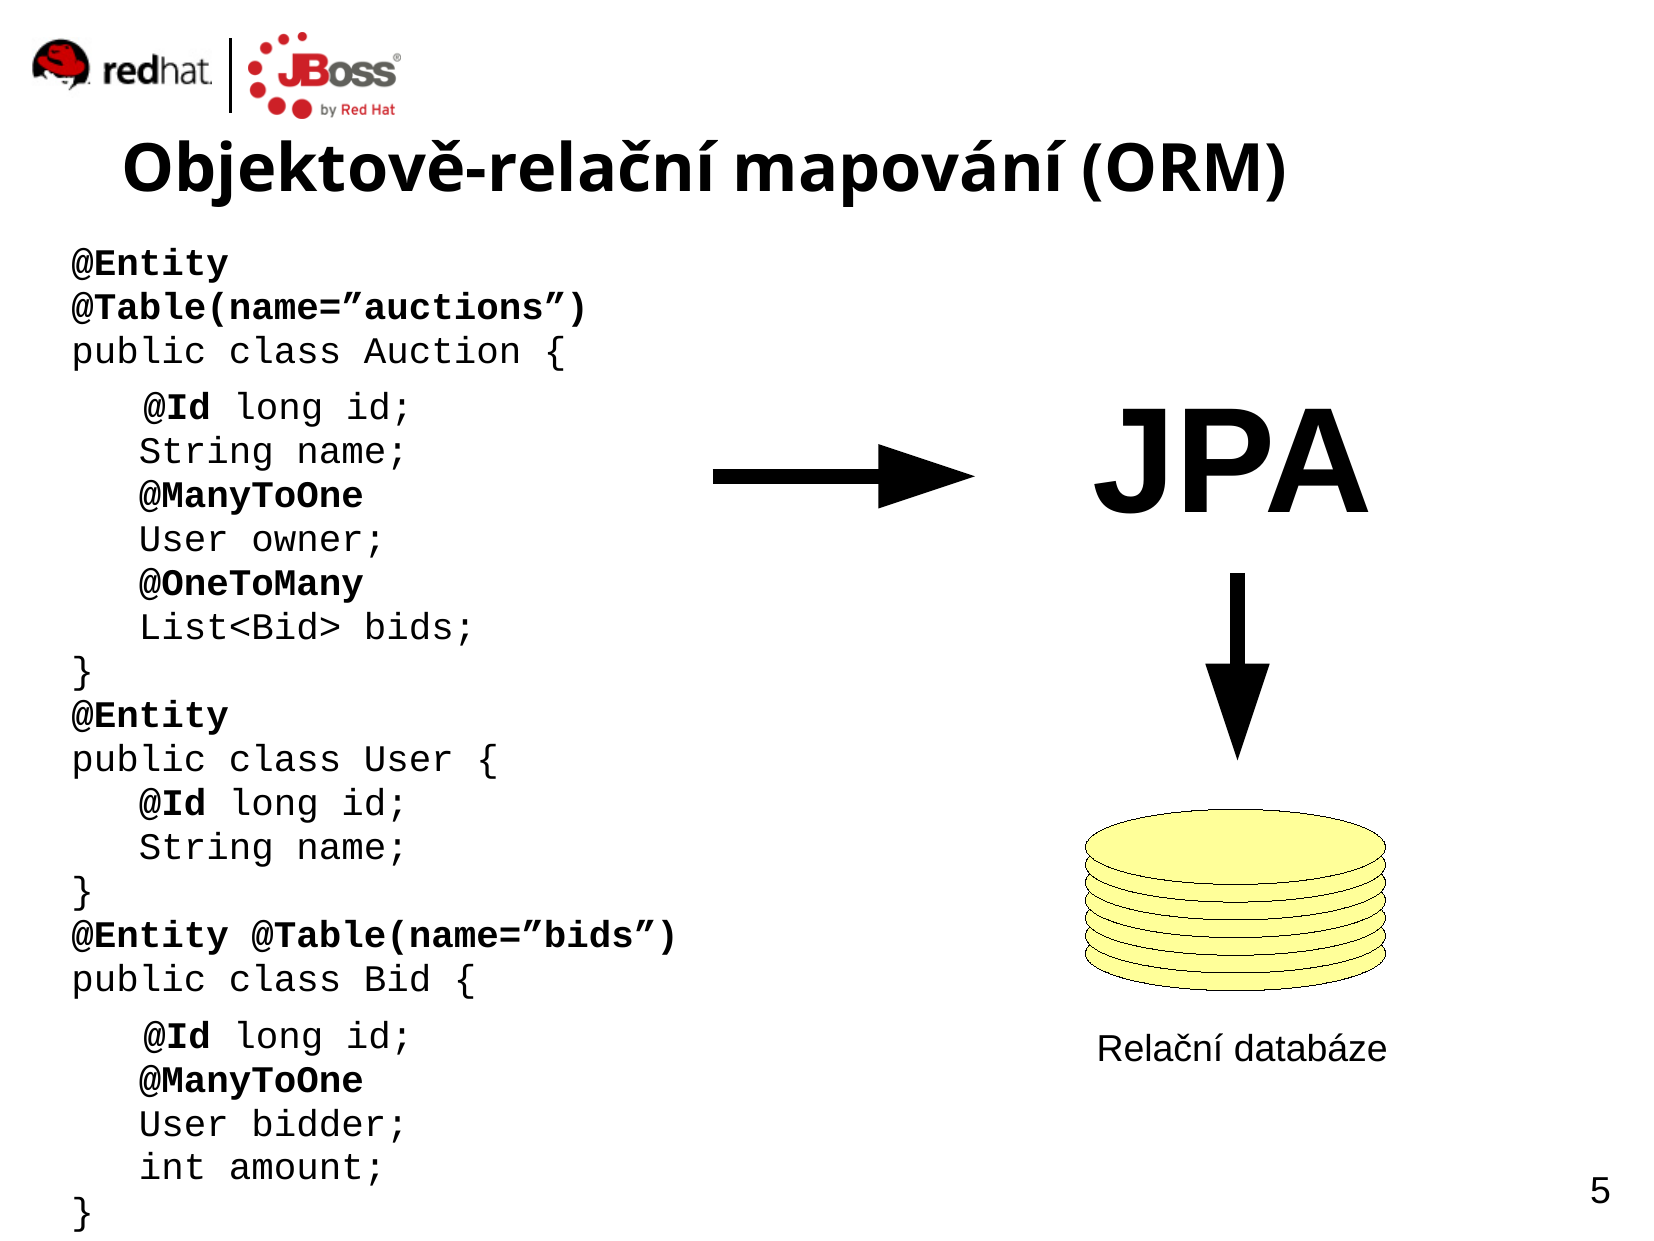

# Objektově-relační mapování (ORM)
@Entity
@Table(name=”auctions”)
public class Auction {
@Id long id;
 String name;
 @ManyToOne
 User owner;
 @OneToMany
 List<Bid> bids;
}
@Entity
public class User {
 @Id long id;
 String name;
}
@Entity @Table(name=”bids”)
public class Bid {
@Id long id;
 @ManyToOne
 User bidder;
 int amount;
}
JPA
Relační databáze